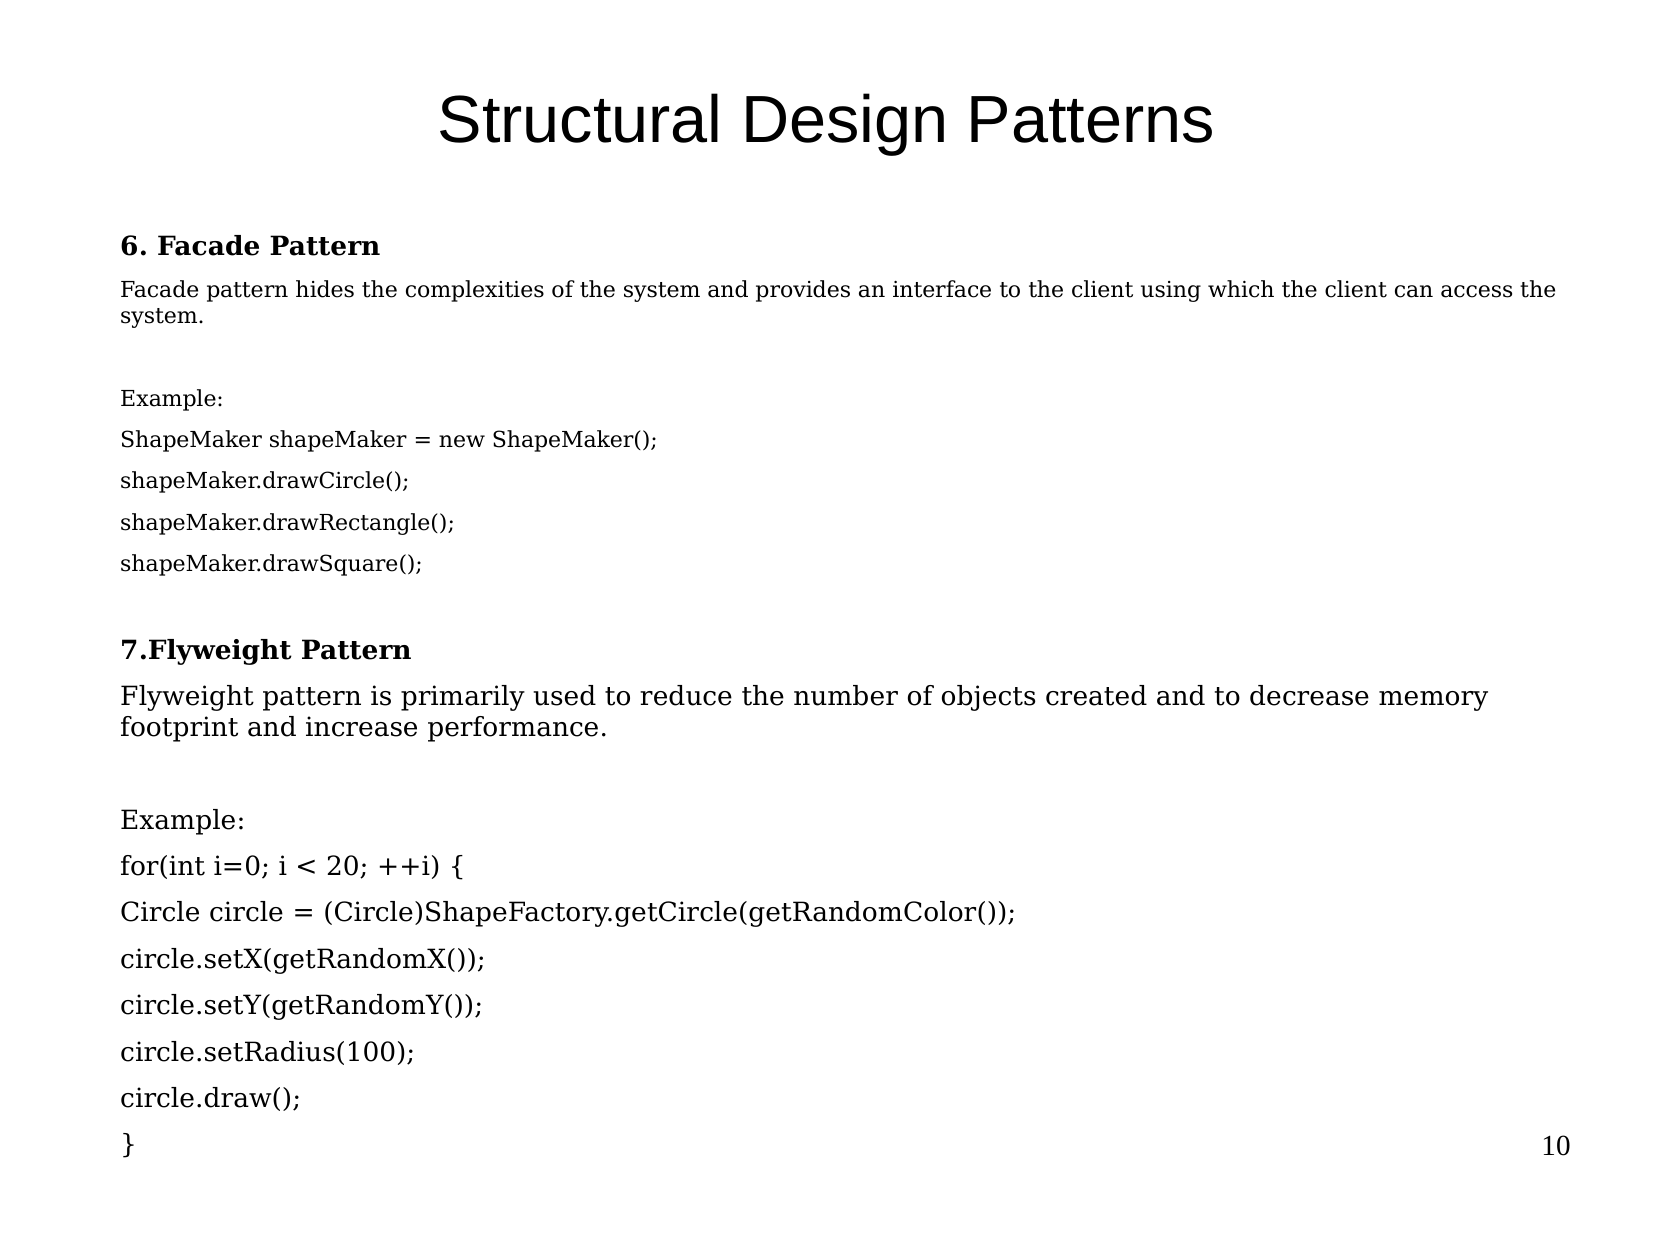

# Structural Design Patterns
6. Facade Pattern
Facade pattern hides the complexities of the system and provides an interface to the client using which the client can access the system.
Example:
ShapeMaker shapeMaker = new ShapeMaker();
shapeMaker.drawCircle();
shapeMaker.drawRectangle();
shapeMaker.drawSquare();
7.Flyweight Pattern
Flyweight pattern is primarily used to reduce the number of objects created and to decrease memory footprint and increase performance.
Example:
for(int i=0; i < 20; ++i) {
Circle circle = (Circle)ShapeFactory.getCircle(getRandomColor());
circle.setX(getRandomX());
circle.setY(getRandomY());
circle.setRadius(100);
circle.draw();
}
10